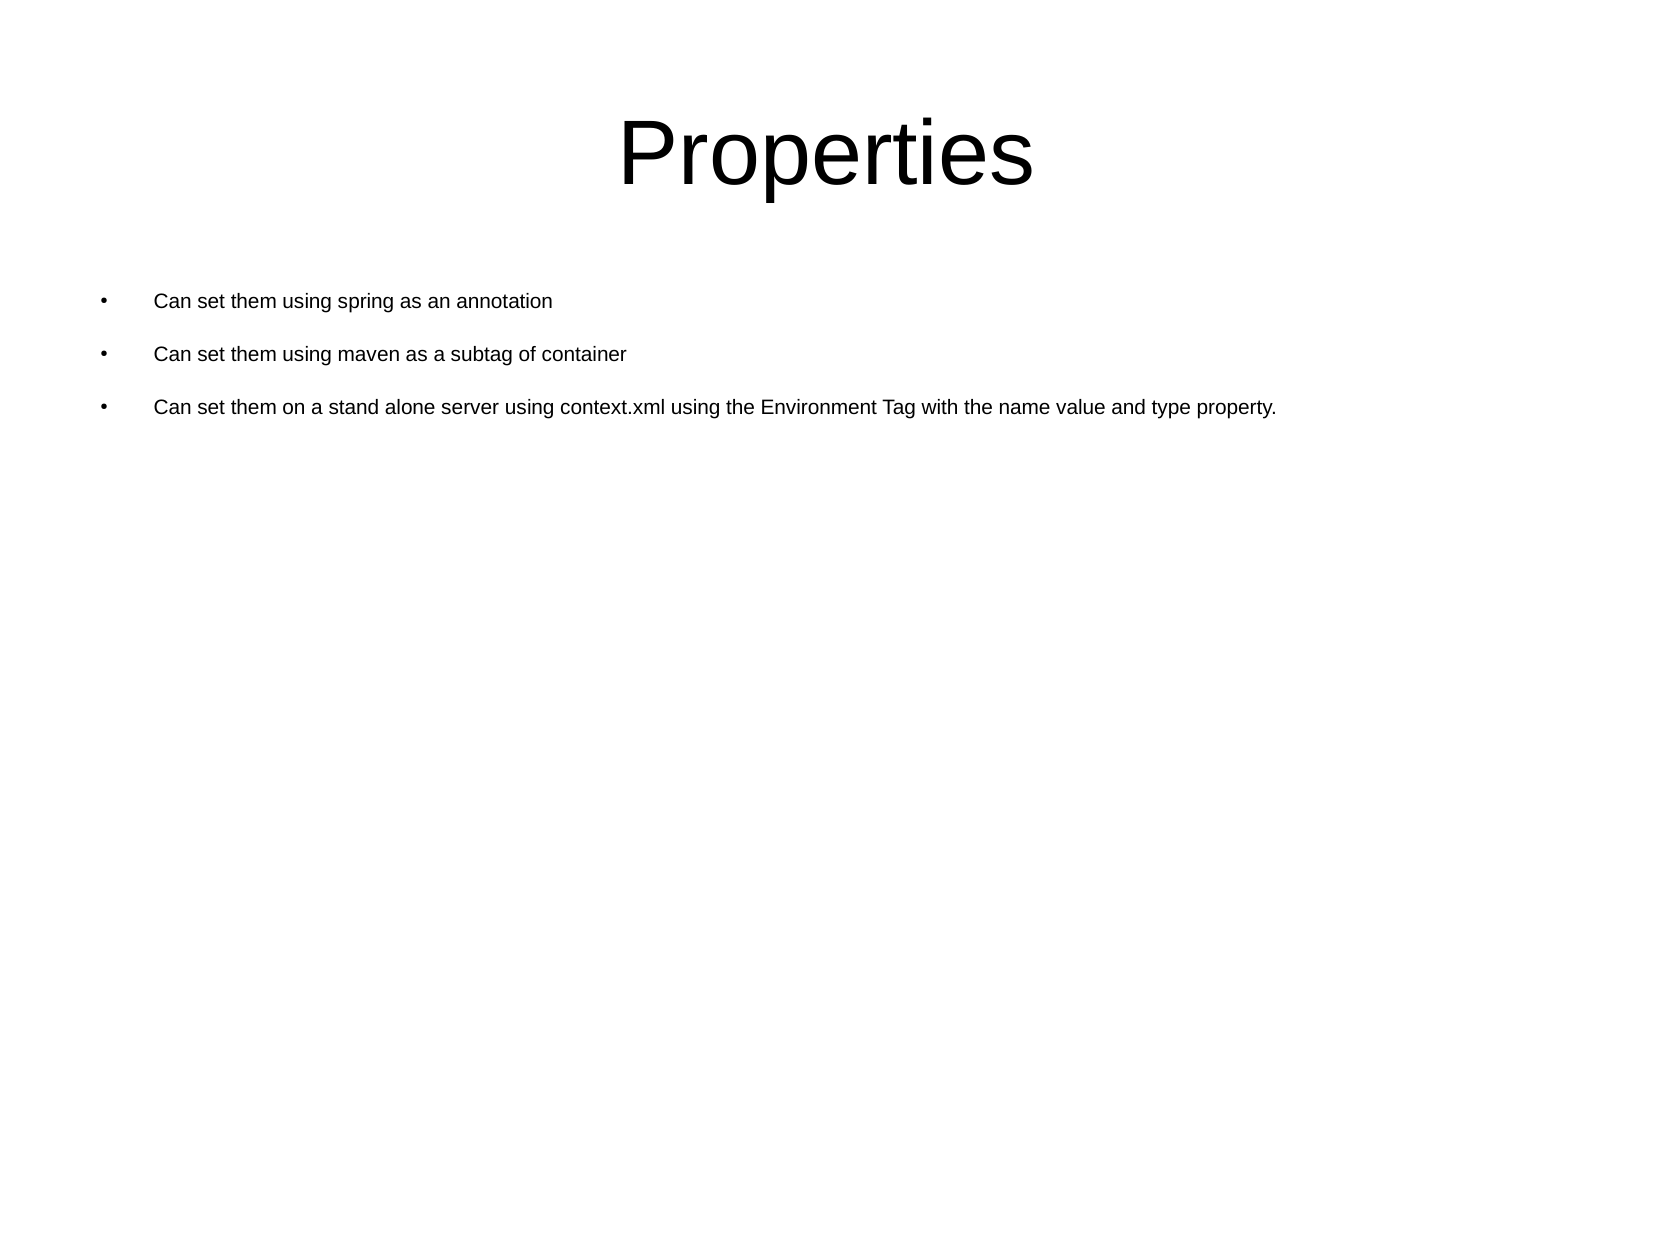

# Properties
Can set them using spring as an annotation
Can set them using maven as a subtag of container
Can set them on a stand alone server using context.xml using the Environment Tag with the name value and type property.